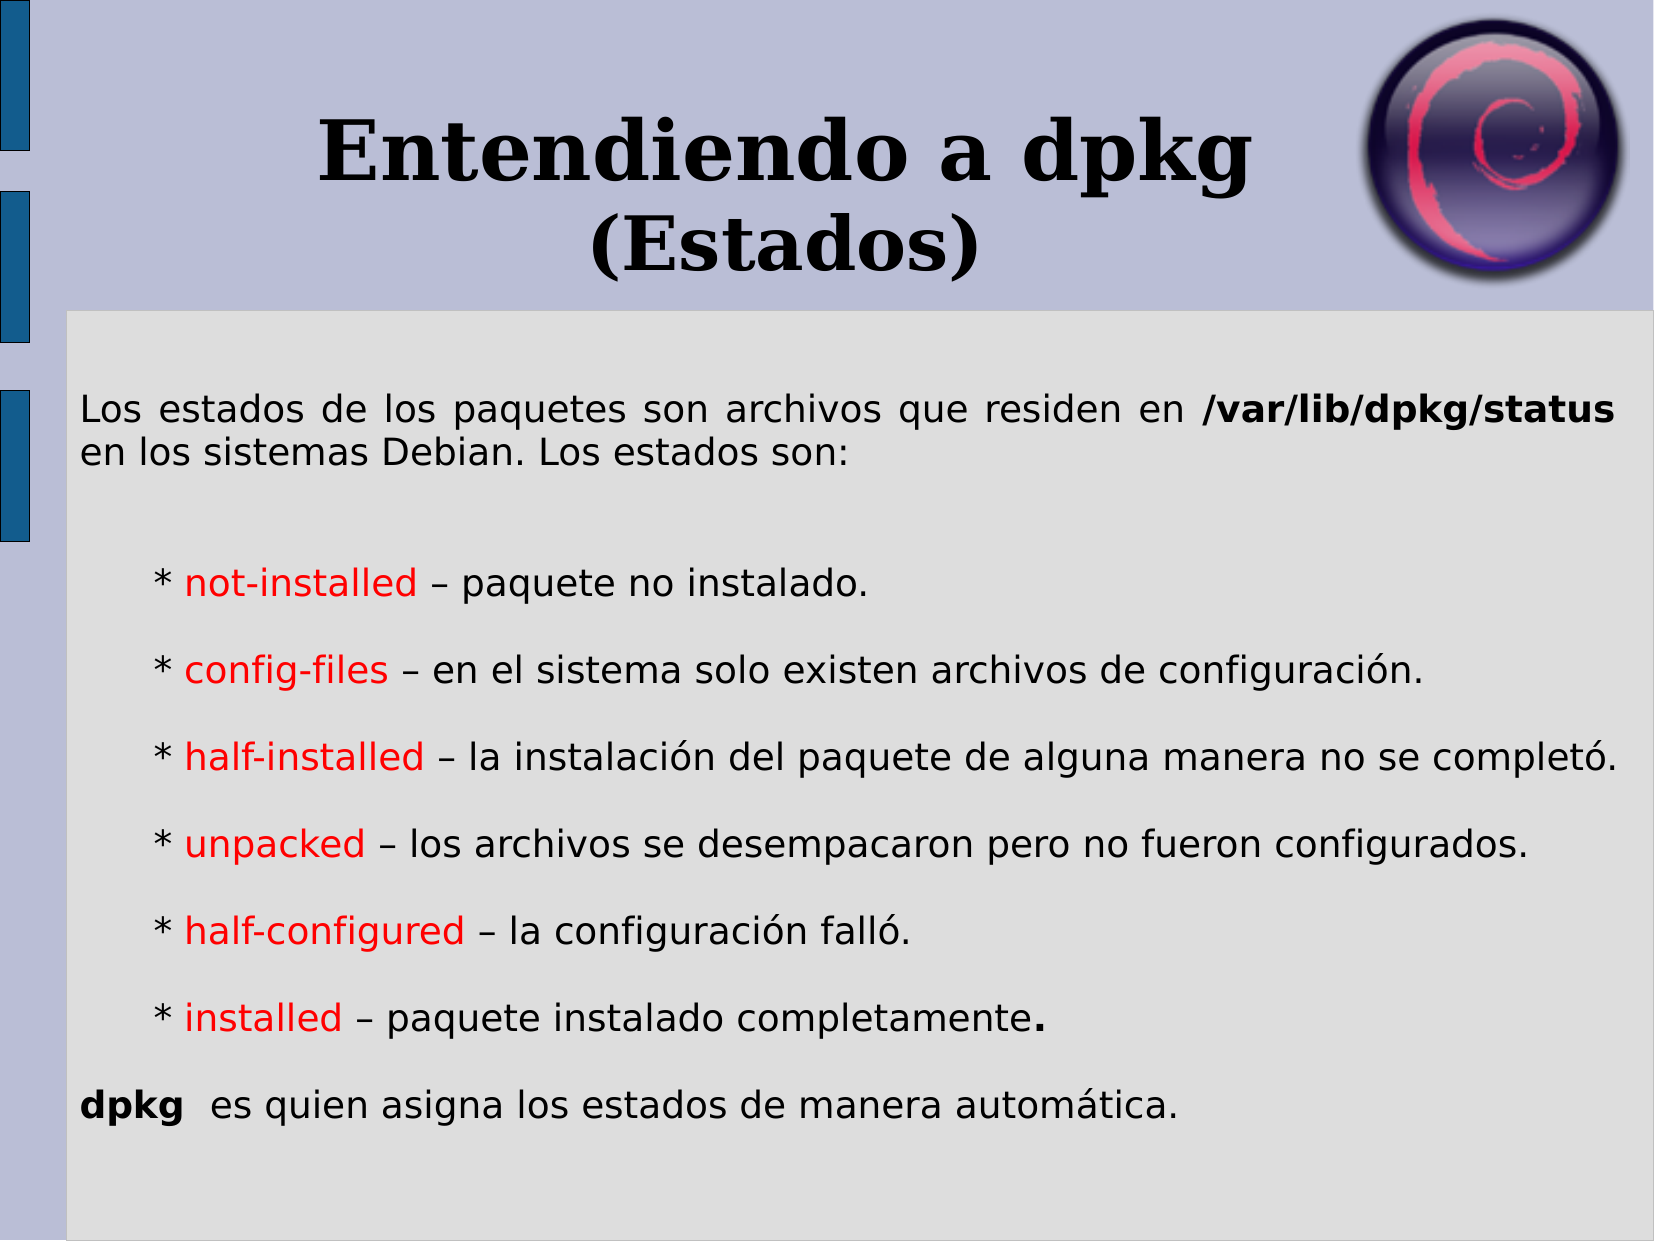

Entendiendo a dpkg
(Estados)
Los estados de los paquetes son archivos que residen en /var/lib/dpkg/status en los sistemas Debian. Los estados son:
	* not-installed – paquete no instalado.
	* config-files – en el sistema solo existen archivos de configuración.
	* half-installed – la instalación del paquete de alguna manera no se completó.
	* unpacked – los archivos se desempacaron pero no fueron configurados.
	* half-configured – la configuración falló.
	* installed – paquete instalado completamente.
dpkg es quien asigna los estados de manera automática.